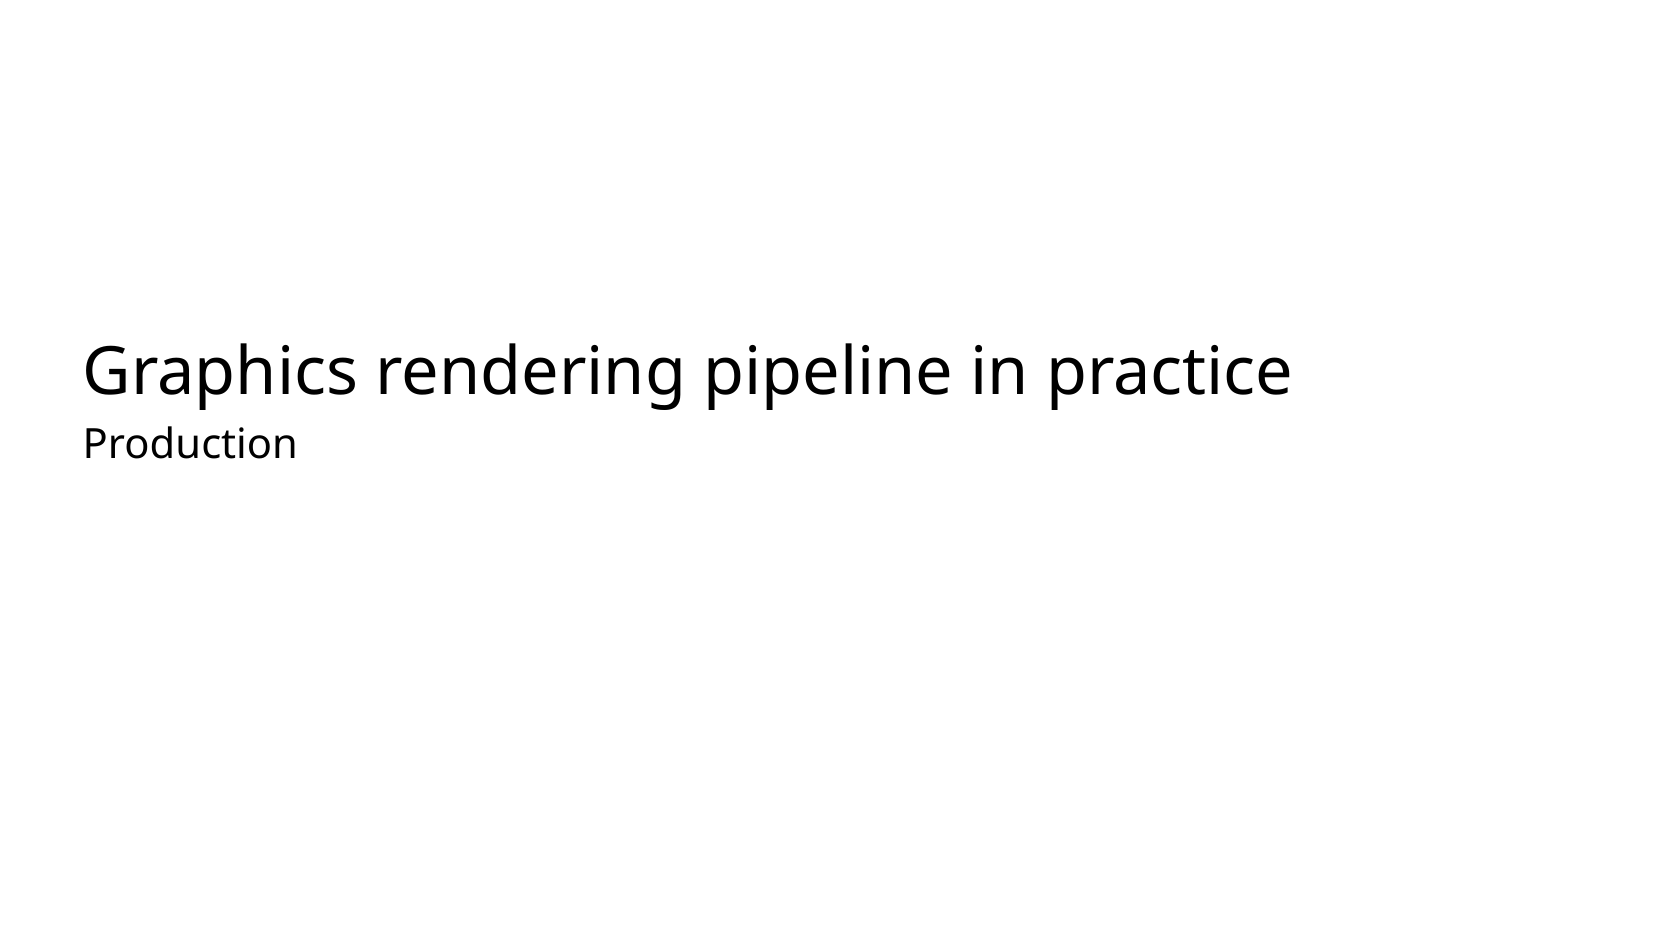

# Graphics rendering pipeline in practice
Production